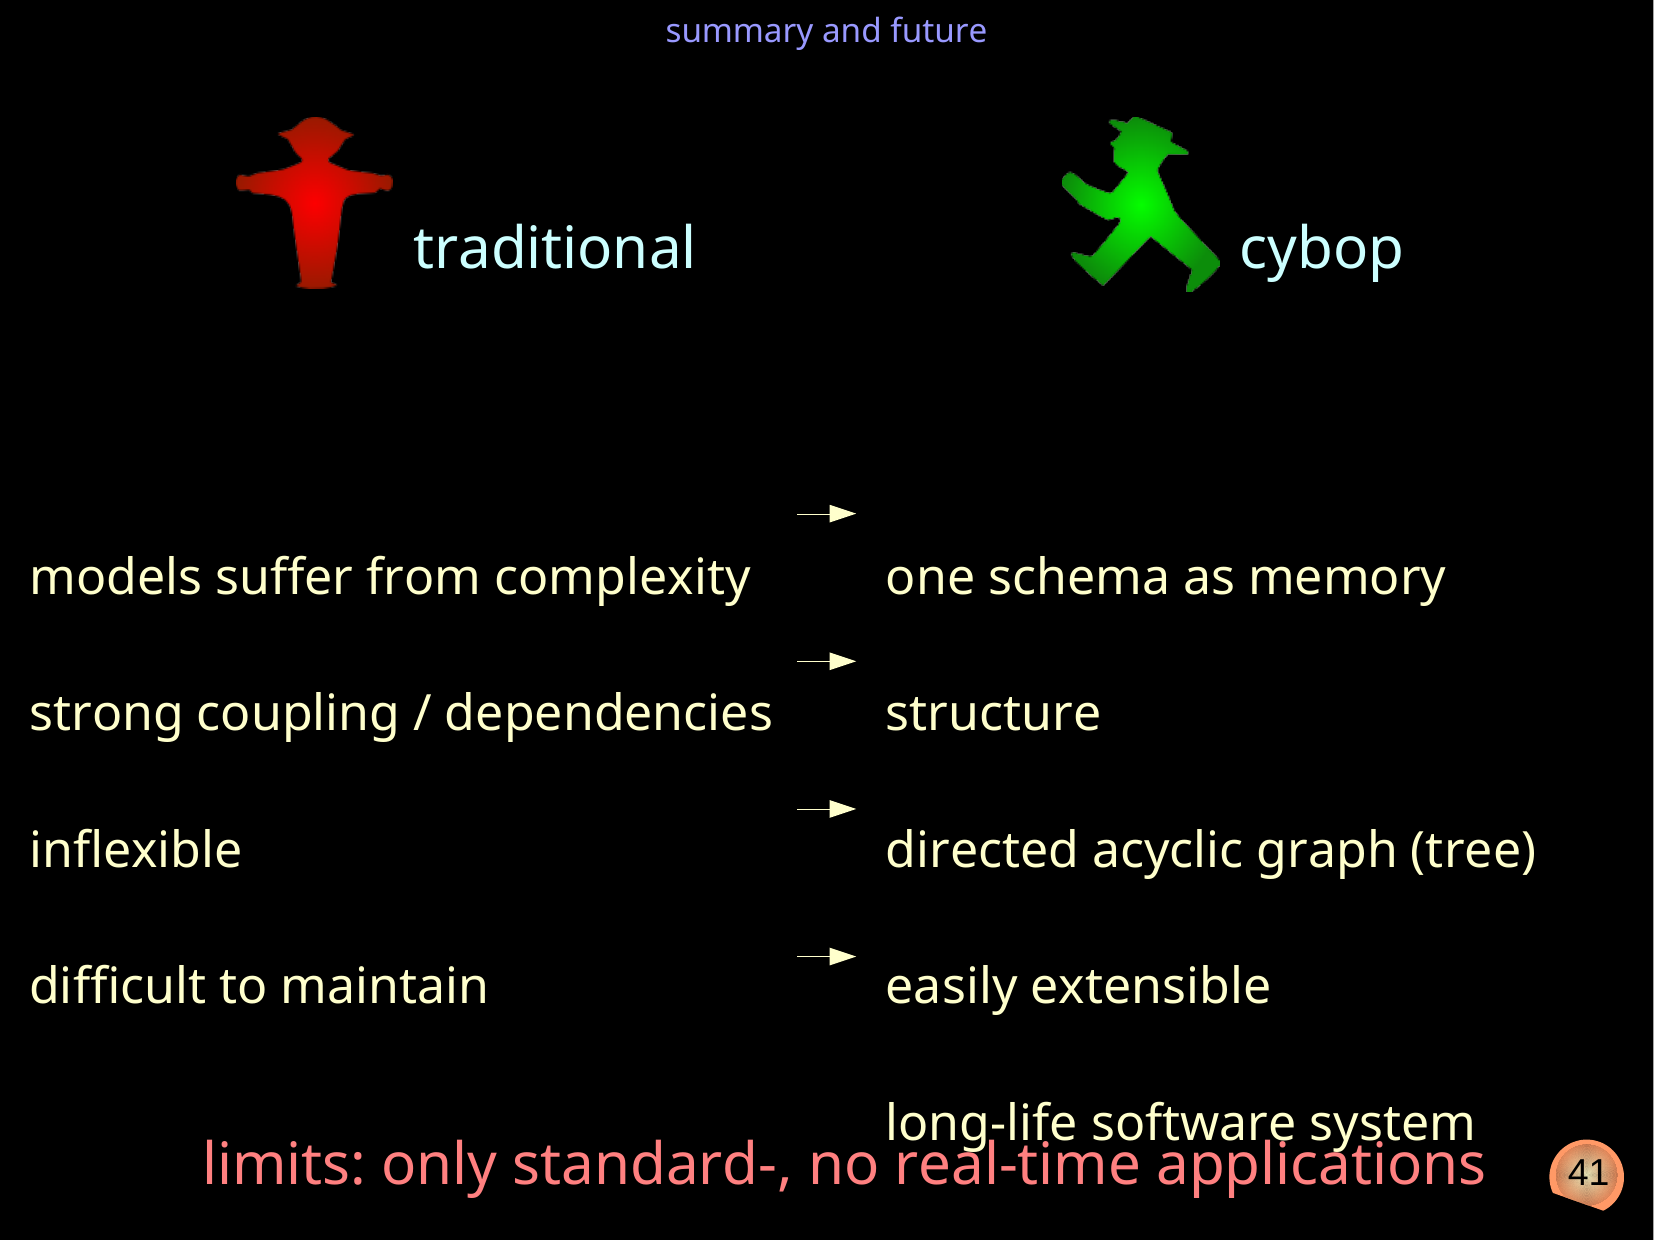

summary and future
traditional
cybop
models suffer from complexity
strong coupling / dependencies
inflexible
difficult to maintain
one schema as memory structure
directed acyclic graph (tree)
easily extensible
long-life software system
limits: only standard-, no real-time applications